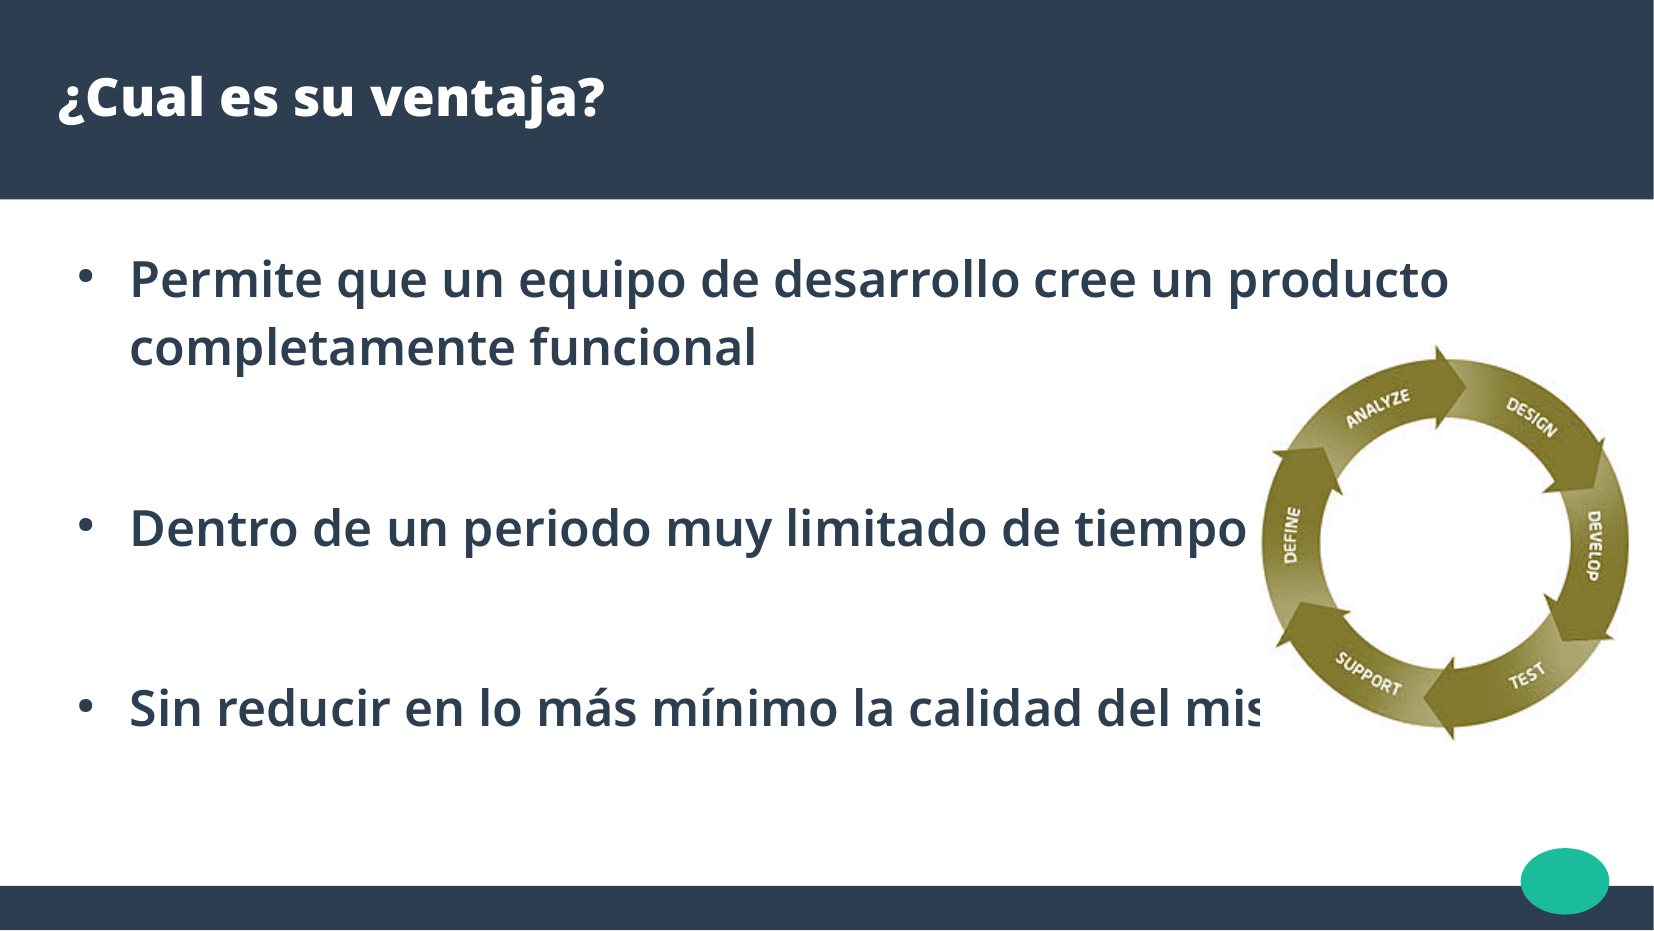

# ¿Cual es su ventaja?
Permite que un equipo de desarrollo cree un producto completamente funcional
Dentro de un periodo muy limitado de tiempo
Sin reducir en lo más mínimo la calidad del mismo.